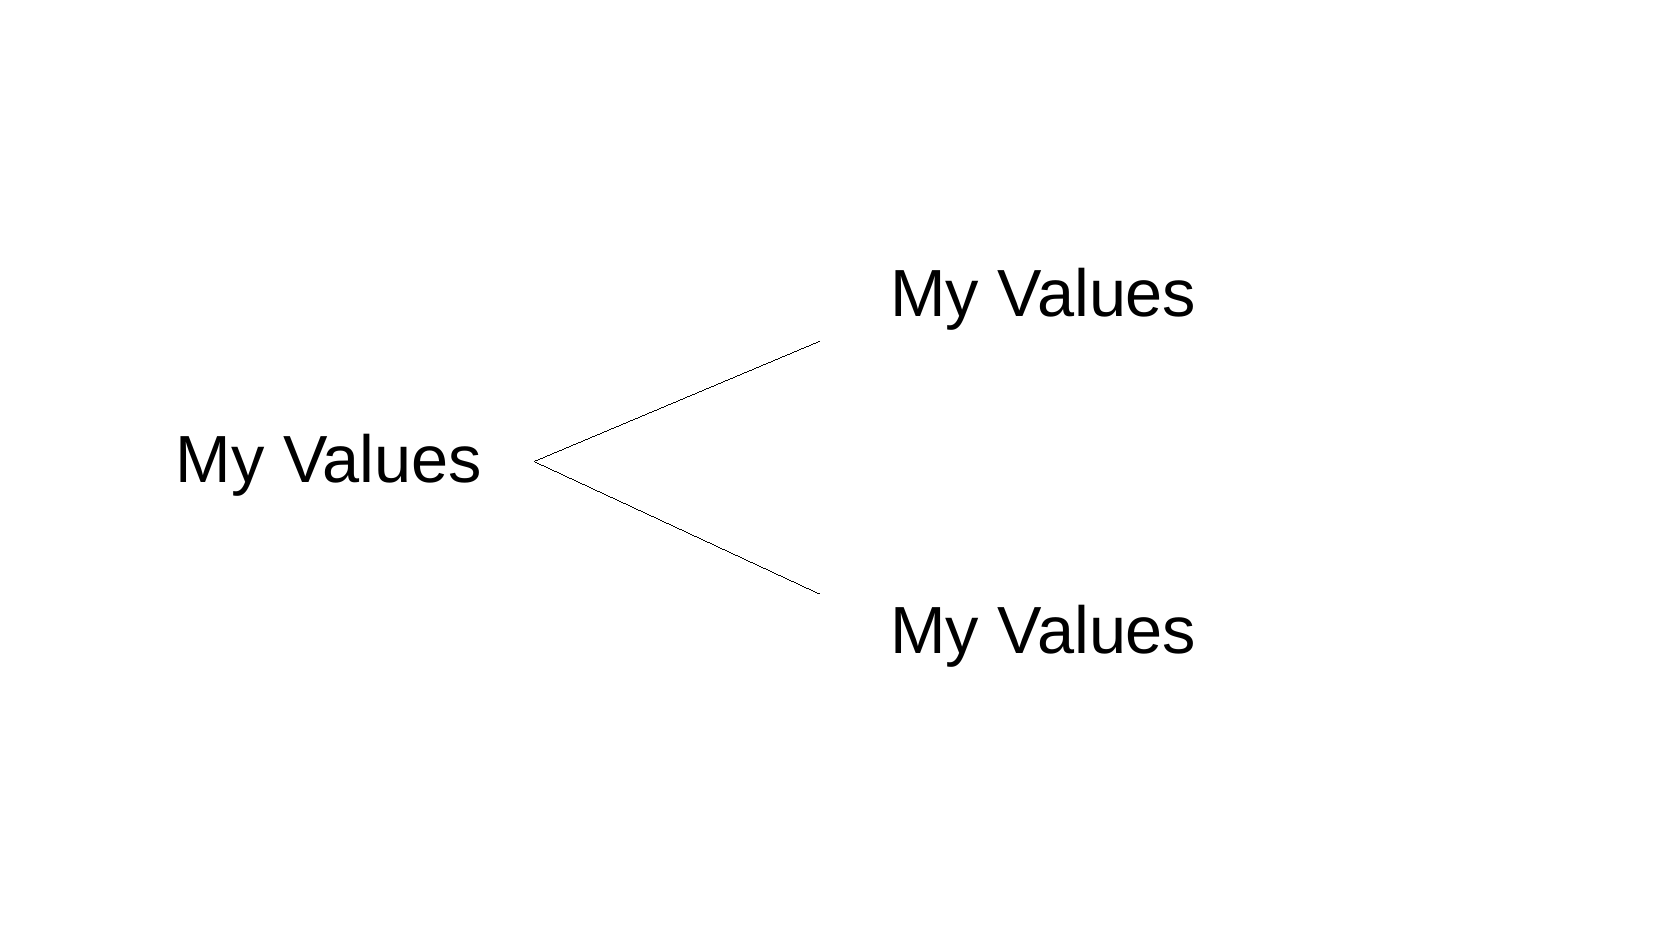

My Values
# My Values
My Values